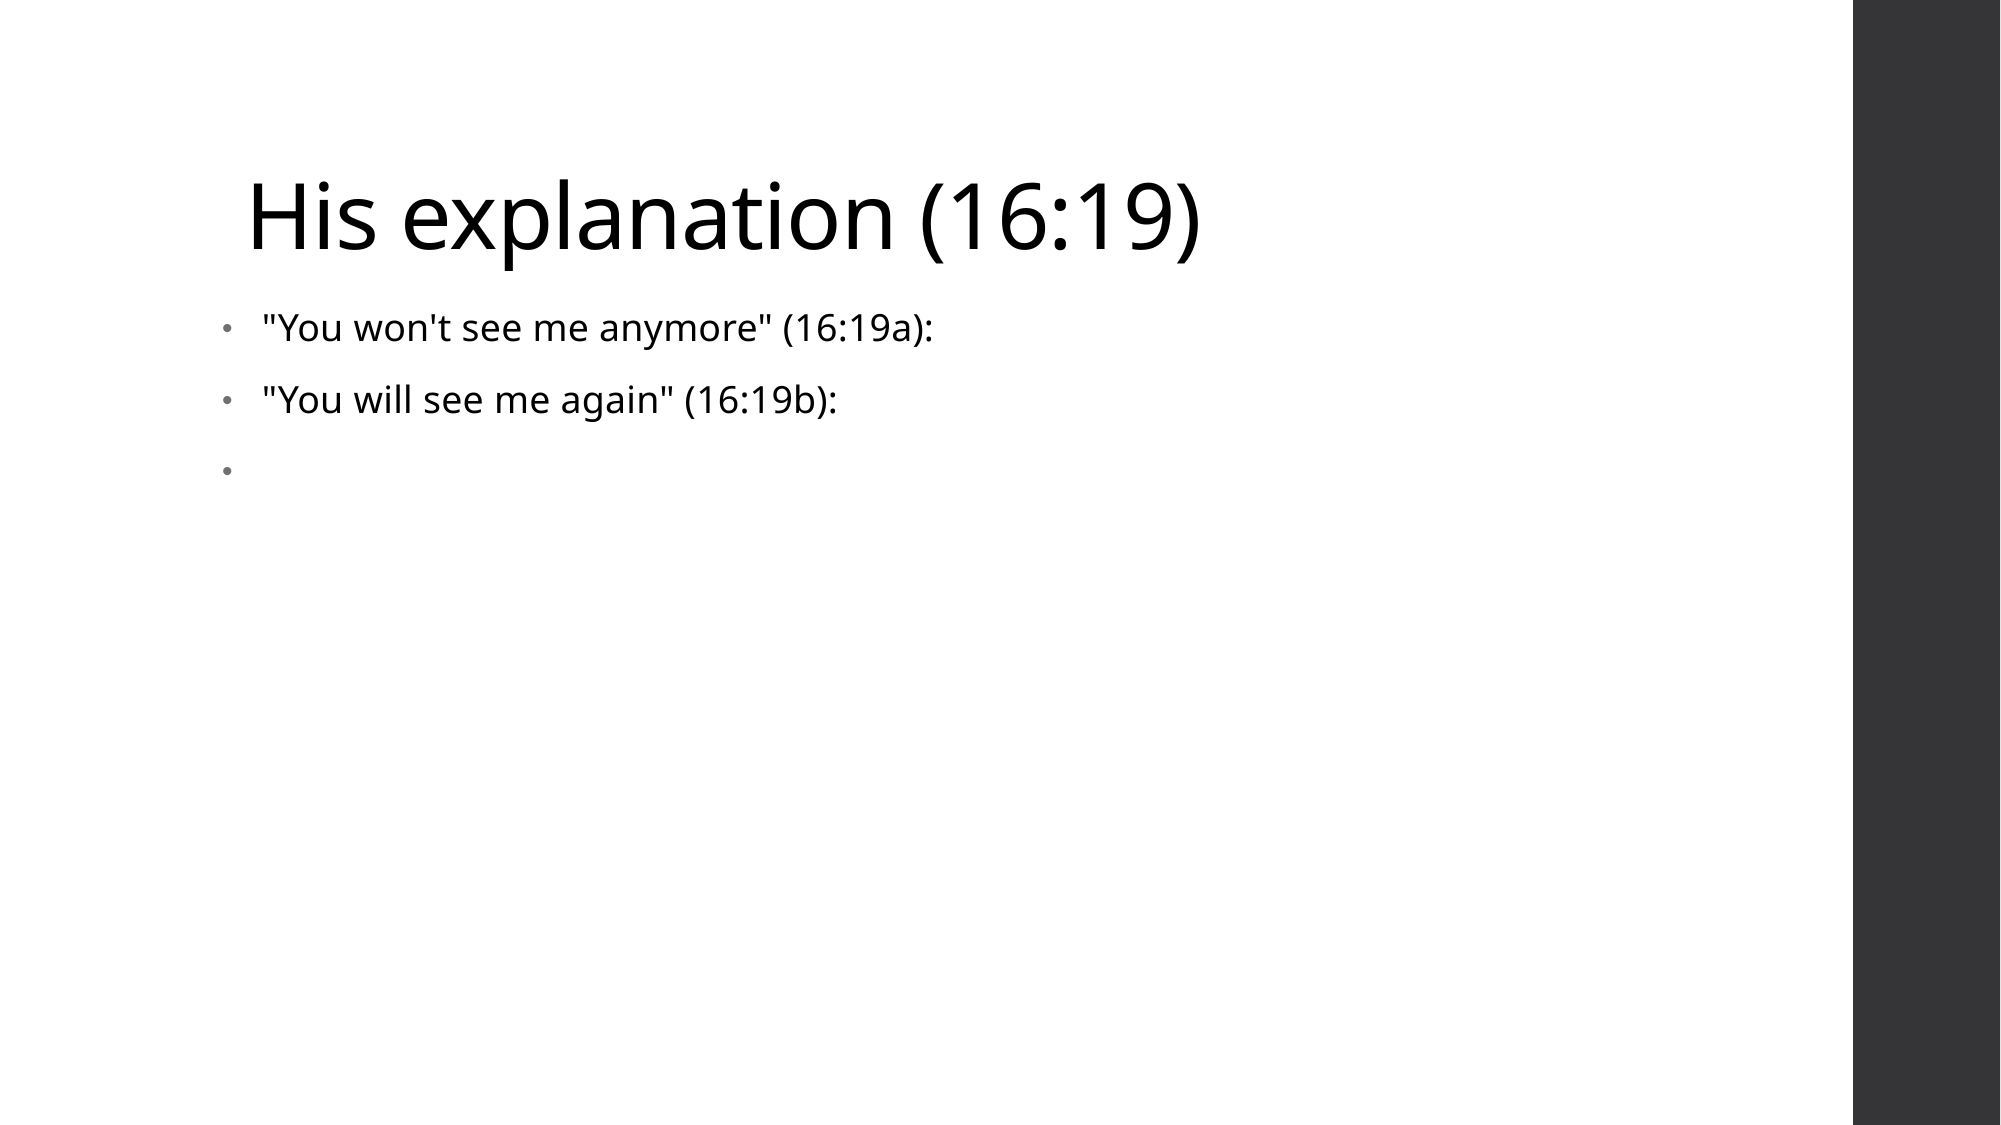

# His explanation (16:19)
 "You won't see me anymore" (16:19a):
 "You will see me again" (16:19b):